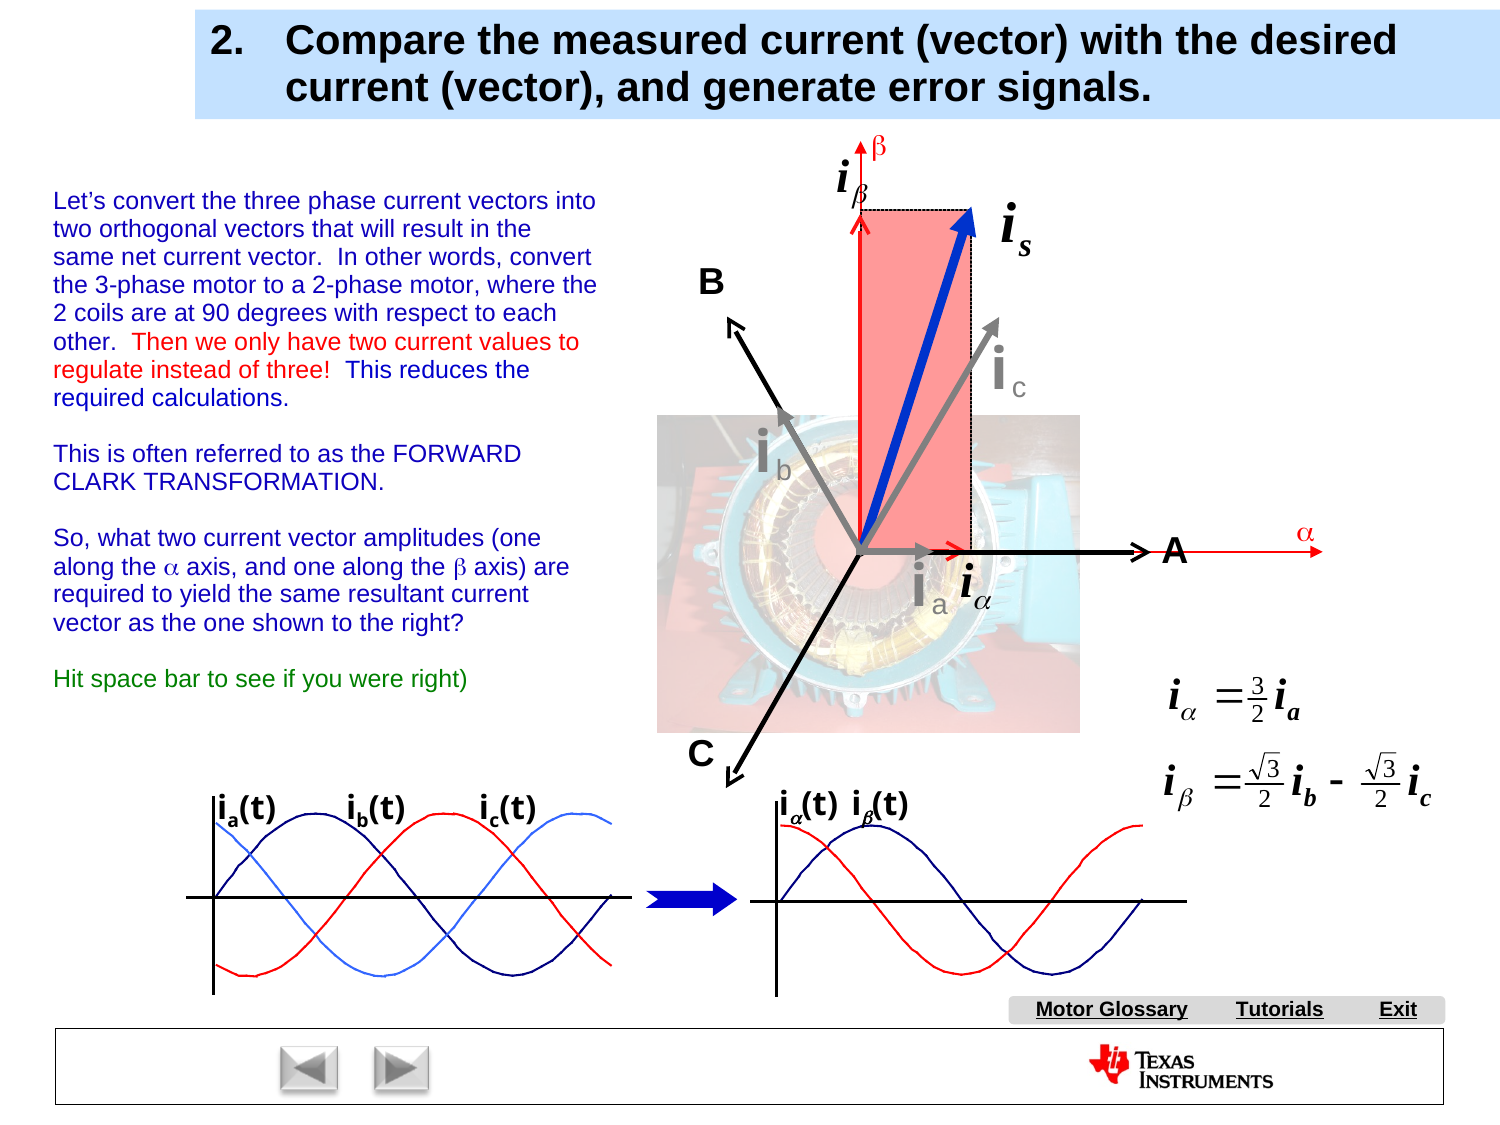

Compare the measured current (vector) with the desired current (vector), and generate error signals.

Let’s convert the three phase current vectors into two orthogonal vectors that will result in the same net current vector. In other words, convert the 3-phase motor to a 2-phase motor, where the 2 coils are at 90 degrees with respect to each other. Then we only have two current values to regulate instead of three! This reduces the required calculations.
This is often referred to as the FORWARD CLARK TRANSFORMATION.
So, what two current vector amplitudes (one along the  axis, and one along the  axis) are required to yield the same resultant current vector as the one shown to the right?
Hit space bar to see if you were right)
B
i
c
i
b
i
a

A
C
i(t)
i(t)
ia(t)
ib(t)
ic(t)